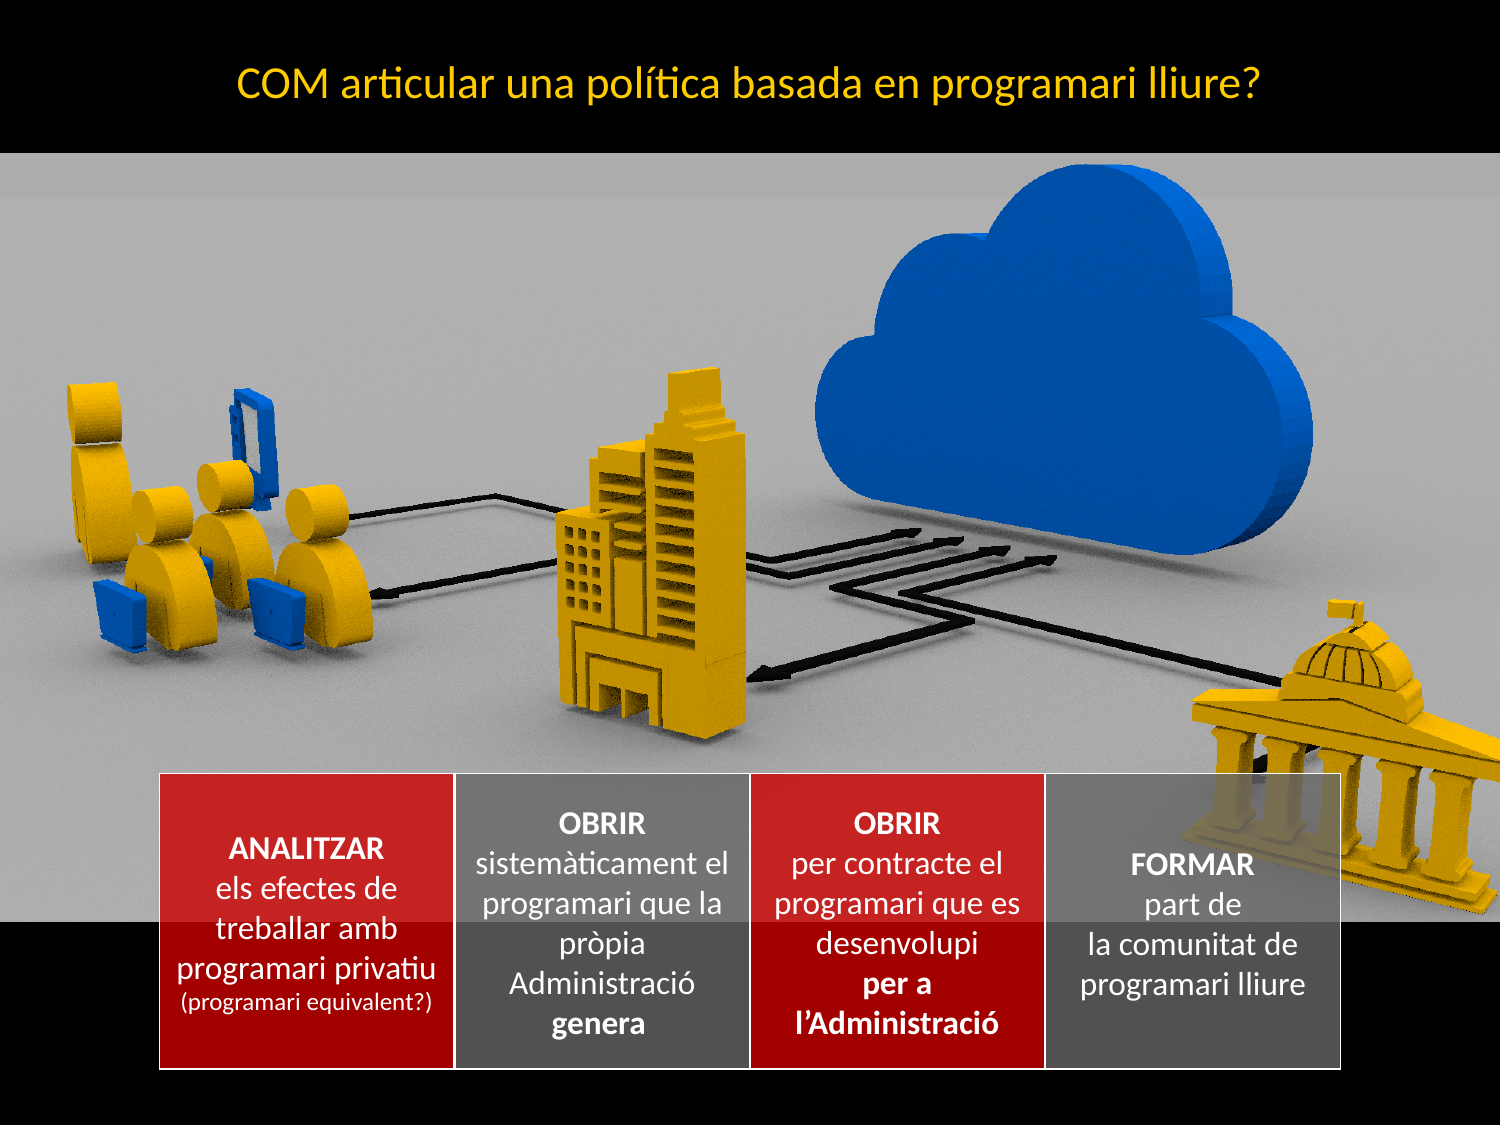

COM articular una política basada en programari lliure?
OBRIR sistemàticament el programari que la pròpia Administració genera
OBRIR
per contracte el programari que es desenvolupi
per a l’Administració
ANALITZAR
els efectes de treballar amb programari privatiu
(programari equivalent?)
FORMAR
part de
la comunitat de programari lliure